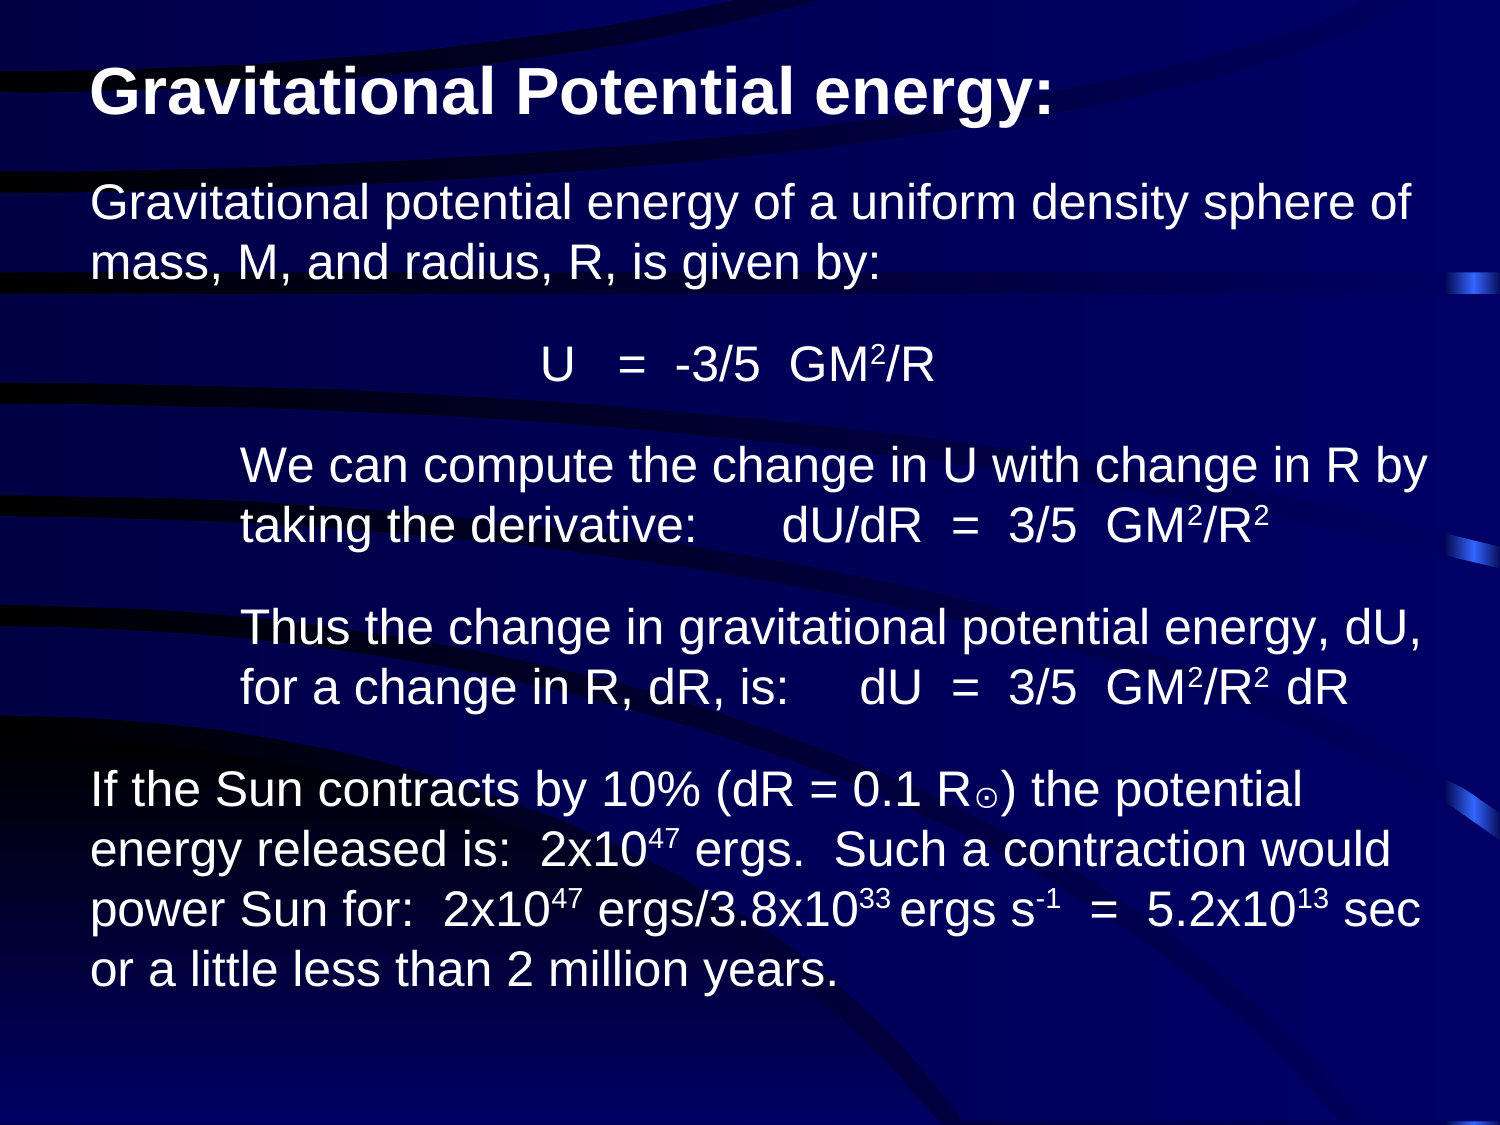

Gravitational Potential energy:
Gravitational potential energy of a uniform density sphere of mass, M, and radius, R, is given by:
			U = -3/5 GM2/R
	We can compute the change in U with change in R by 	taking the derivative: dU/dR = 3/5 GM2/R2
	Thus the change in gravitational potential energy, dU, 		for a change in R, dR, is: dU = 3/5 GM2/R2 dR
If the Sun contracts by 10% (dR = 0.1 R⊙) the potential energy released is: 2x1047 ergs. Such a contraction would power Sun for: 2x1047 ergs/3.8x1033 ergs s-1 = 5.2x1013 sec or a little less than 2 million years.